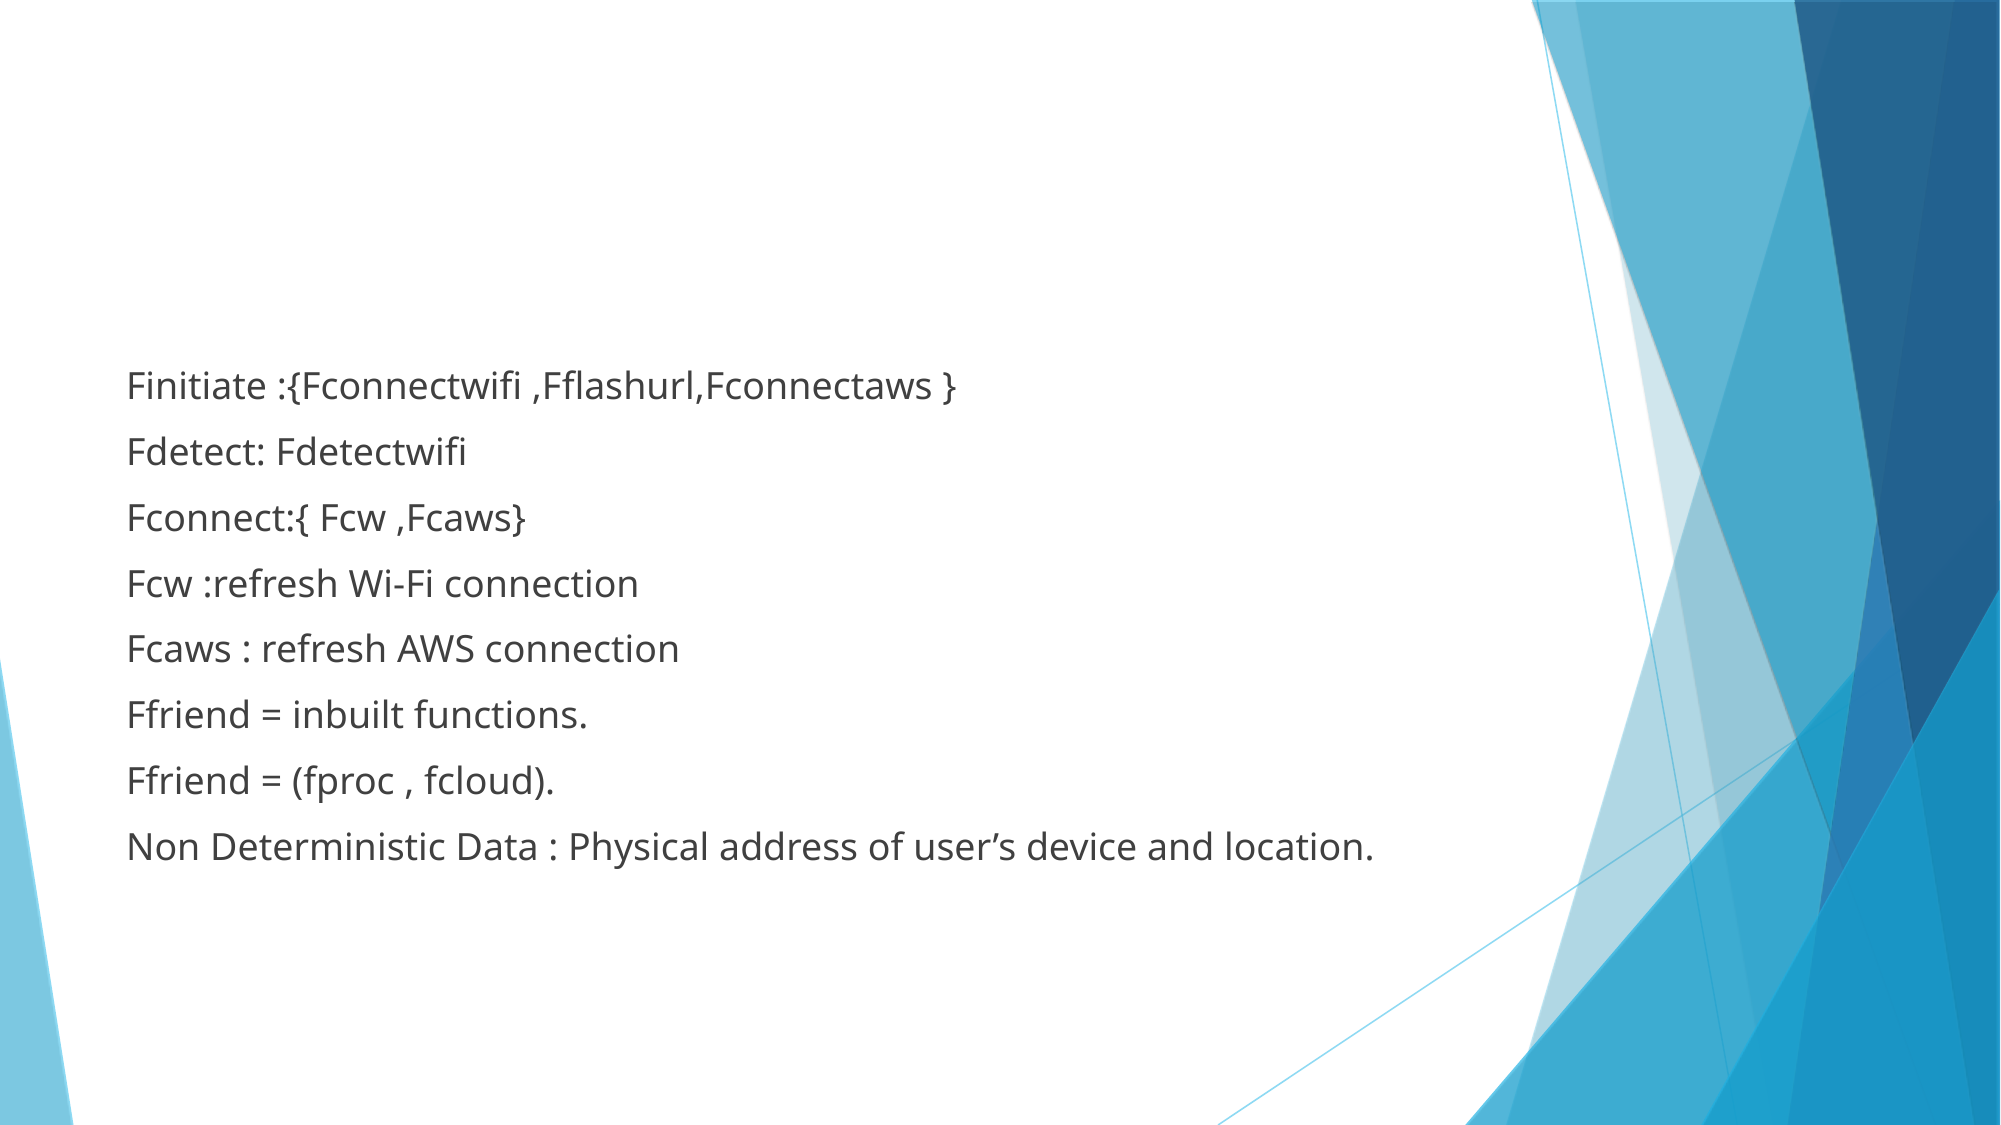

#
Finitiate :{Fconnectwiﬁ ,Fﬂashurl,Fconnectaws }
Fdetect: Fdetectwiﬁ
Fconnect:{ Fcw ,Fcaws}
Fcw :refresh Wi-Fi connection
Fcaws : refresh AWS connection
Ffriend = inbuilt functions.
Ffriend = (fproc , fcloud).
Non Deterministic Data : Physical address of user’s device and location.